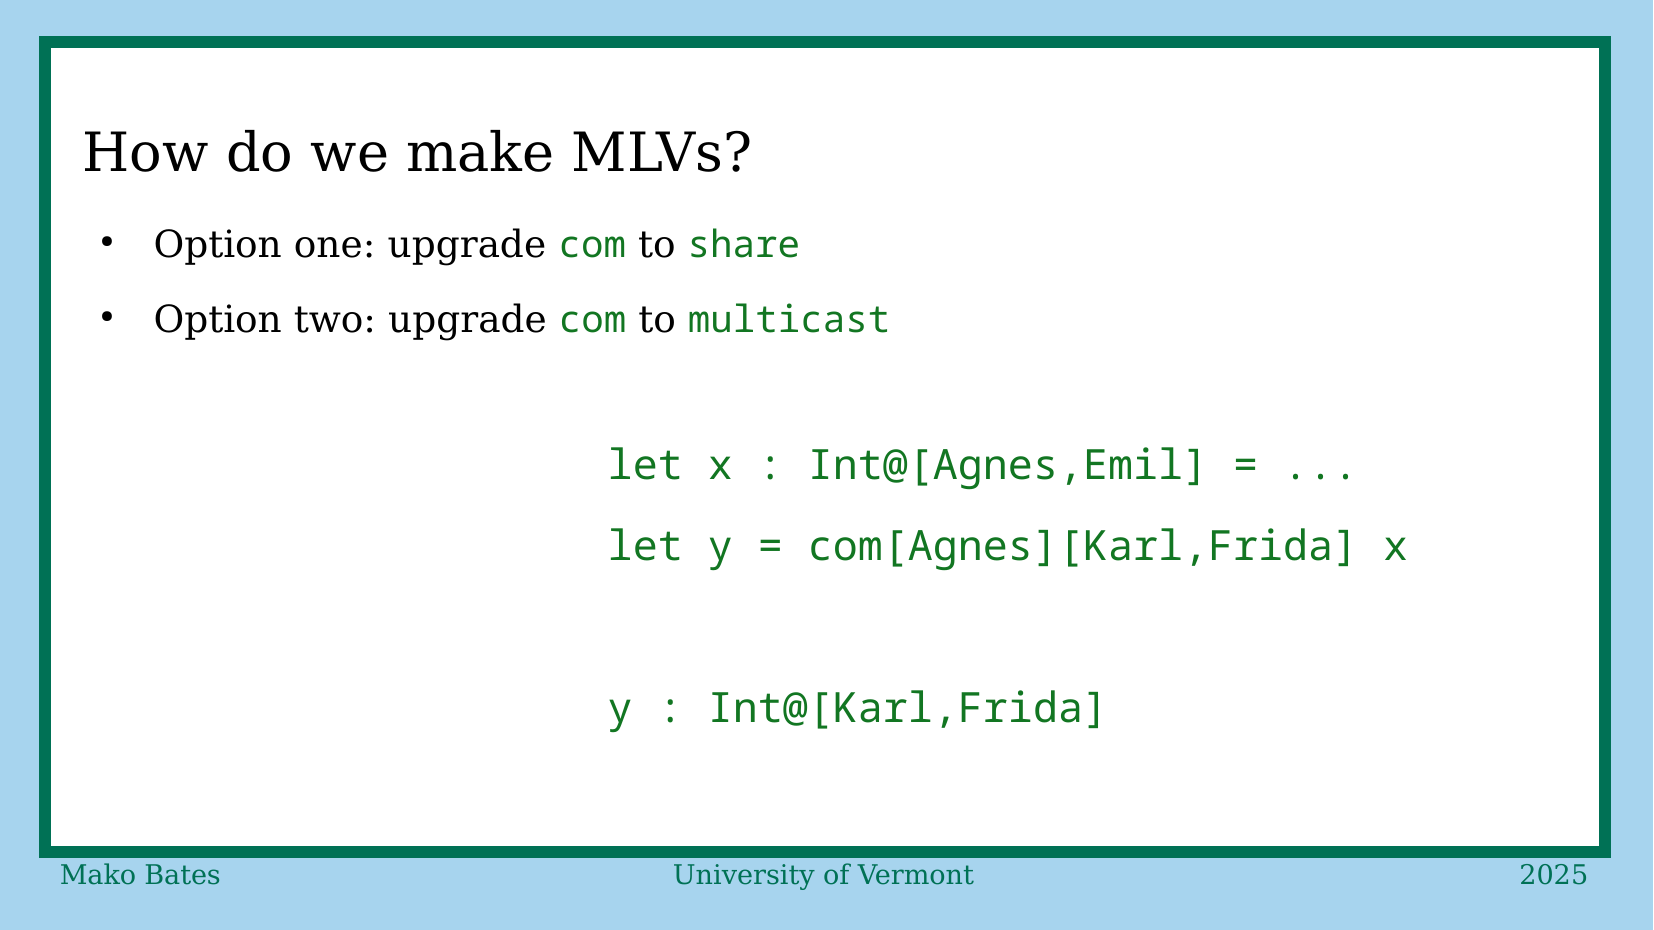

# How do we make MLVs?
Option one: upgrade com to share
Option two: upgrade com to multicast
let x : Int@[Agnes,Emil] = ...
let y = com[Agnes][Karl,Frida] x
y : Int@[Karl,Frida]